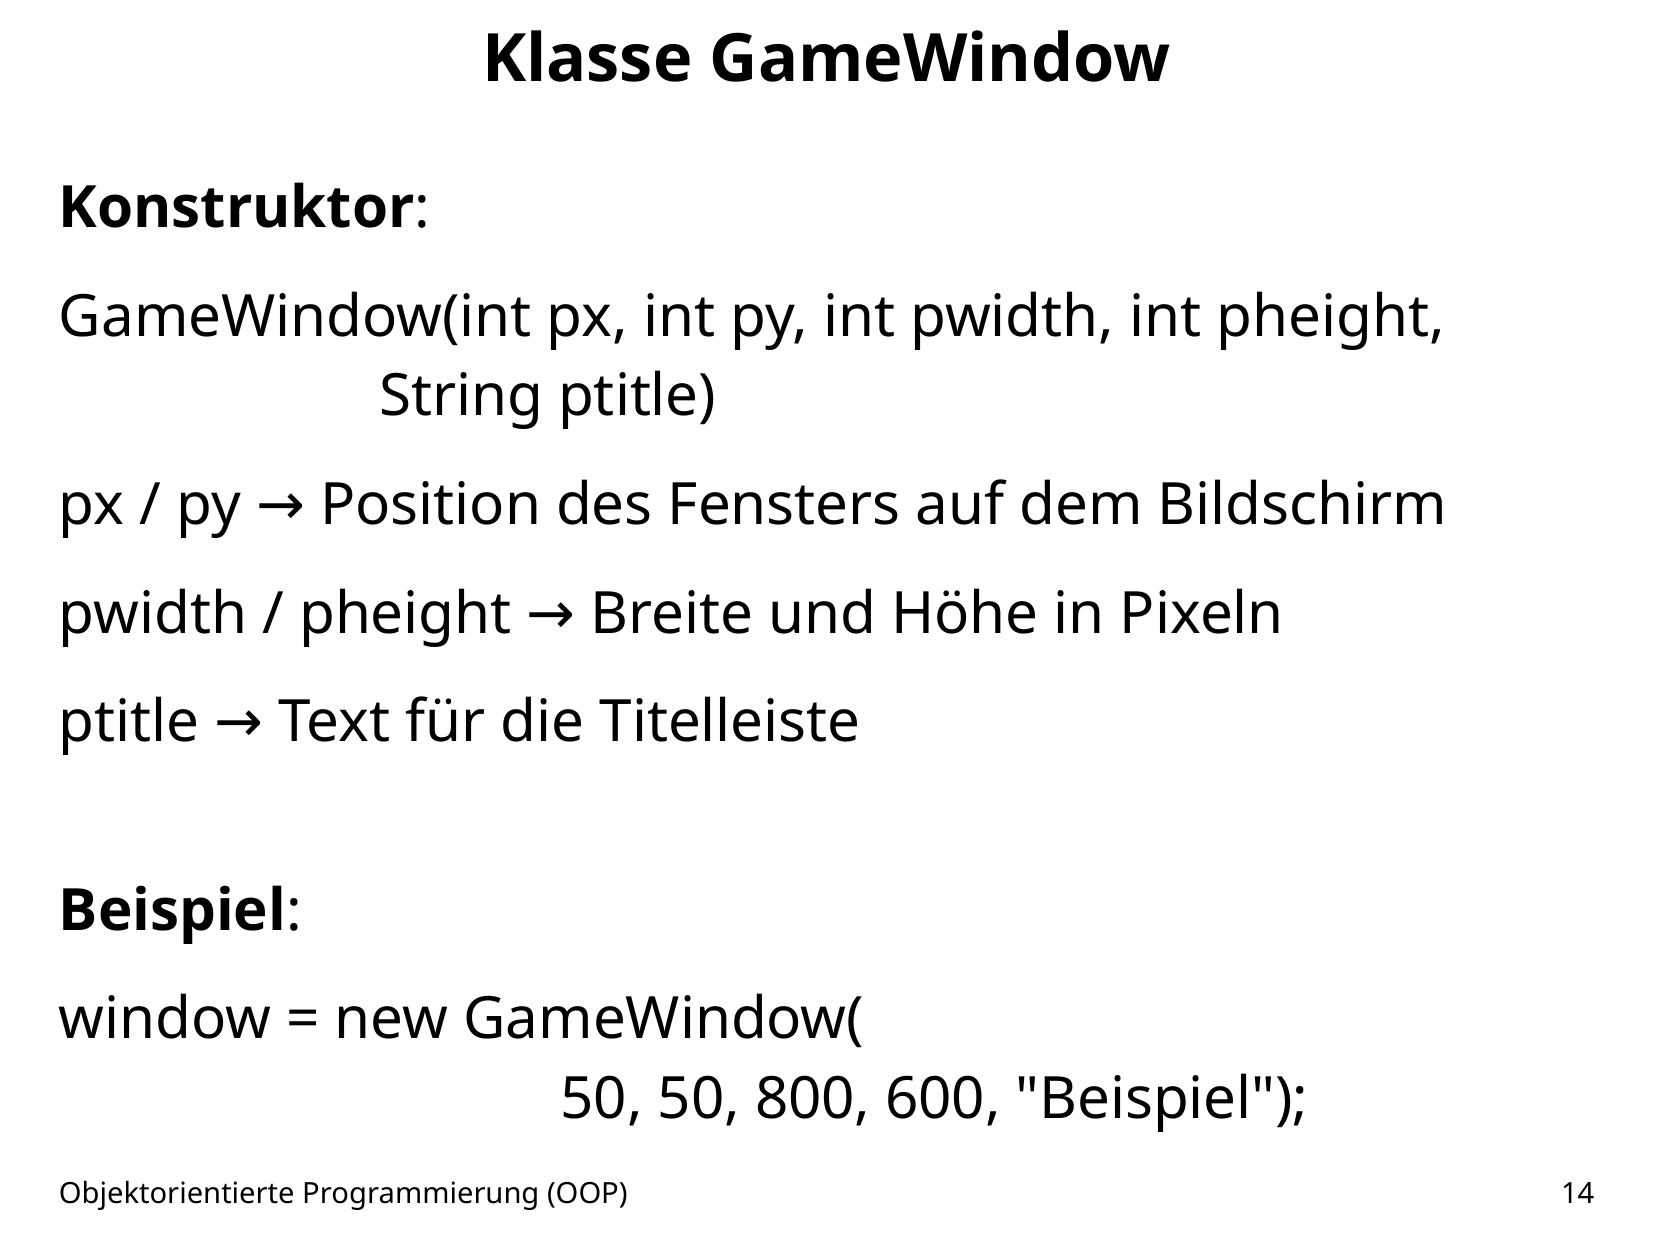

# Klasse GameWindow
Konstruktor:
GameWindow(int px, int py, int pwidth, int pheight,
 String ptitle)
px / py → Position des Fensters auf dem Bildschirm
pwidth / pheight → Breite und Höhe in Pixeln
ptitle → Text für die Titelleiste
Beispiel:
window = new GameWindow(
 50, 50, 800, 600, "Beispiel");
Objektorientierte Programmierung (OOP)
14